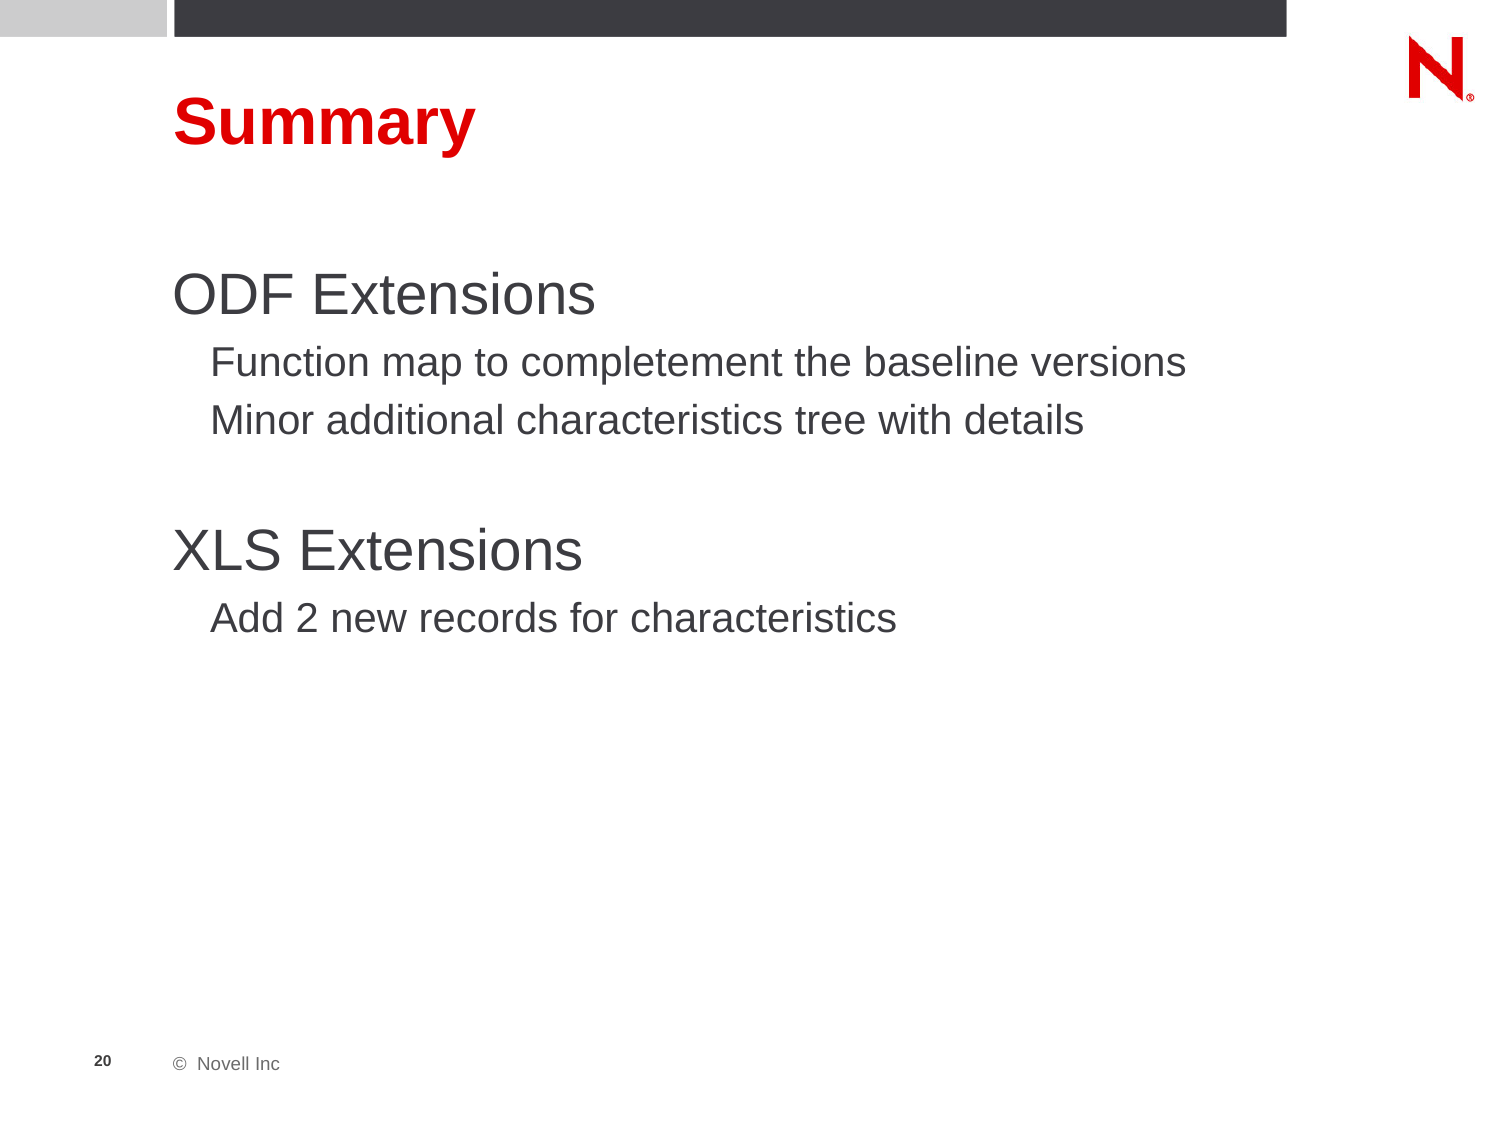

# Summary
ODF Extensions
Function map to completement the baseline versions
Minor additional characteristics tree with details
XLS Extensions
Add 2 new records for characteristics